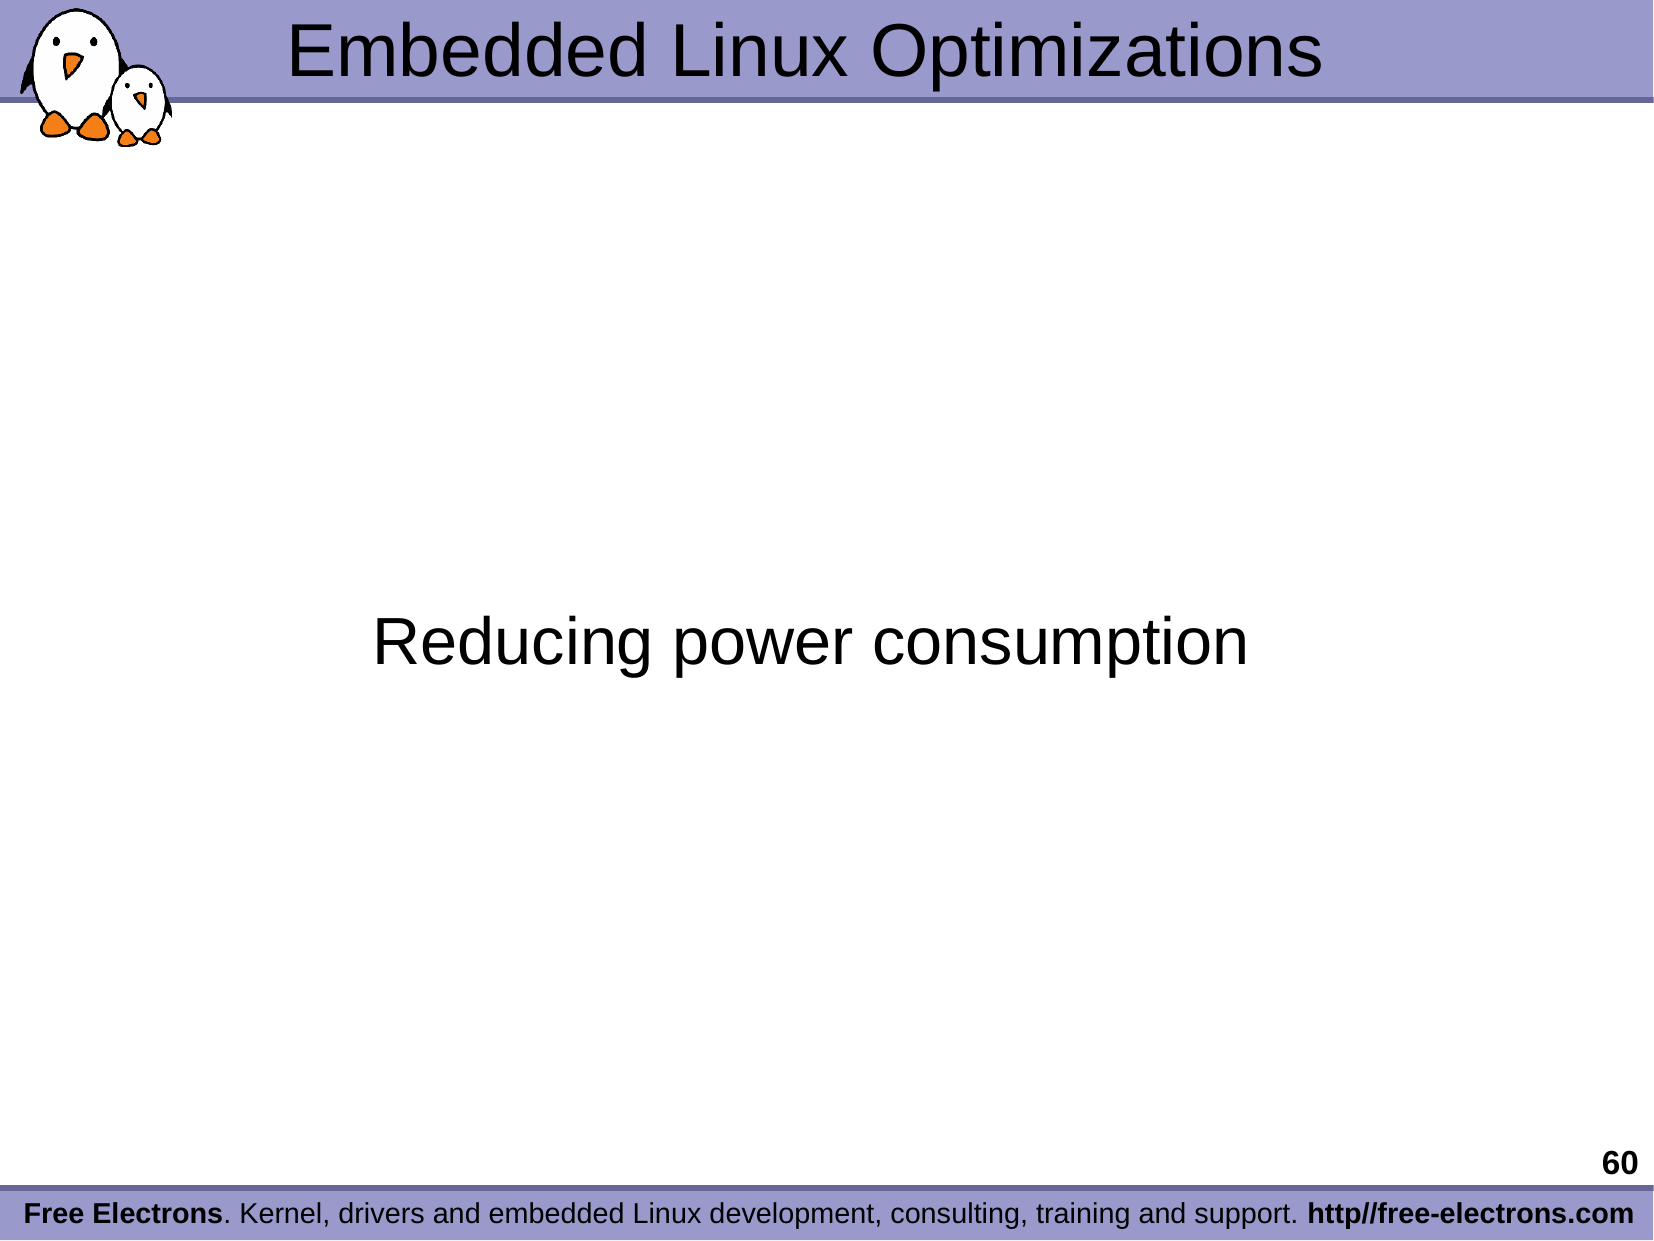

# Embedded Linux Optimizations
Reducing power consumption